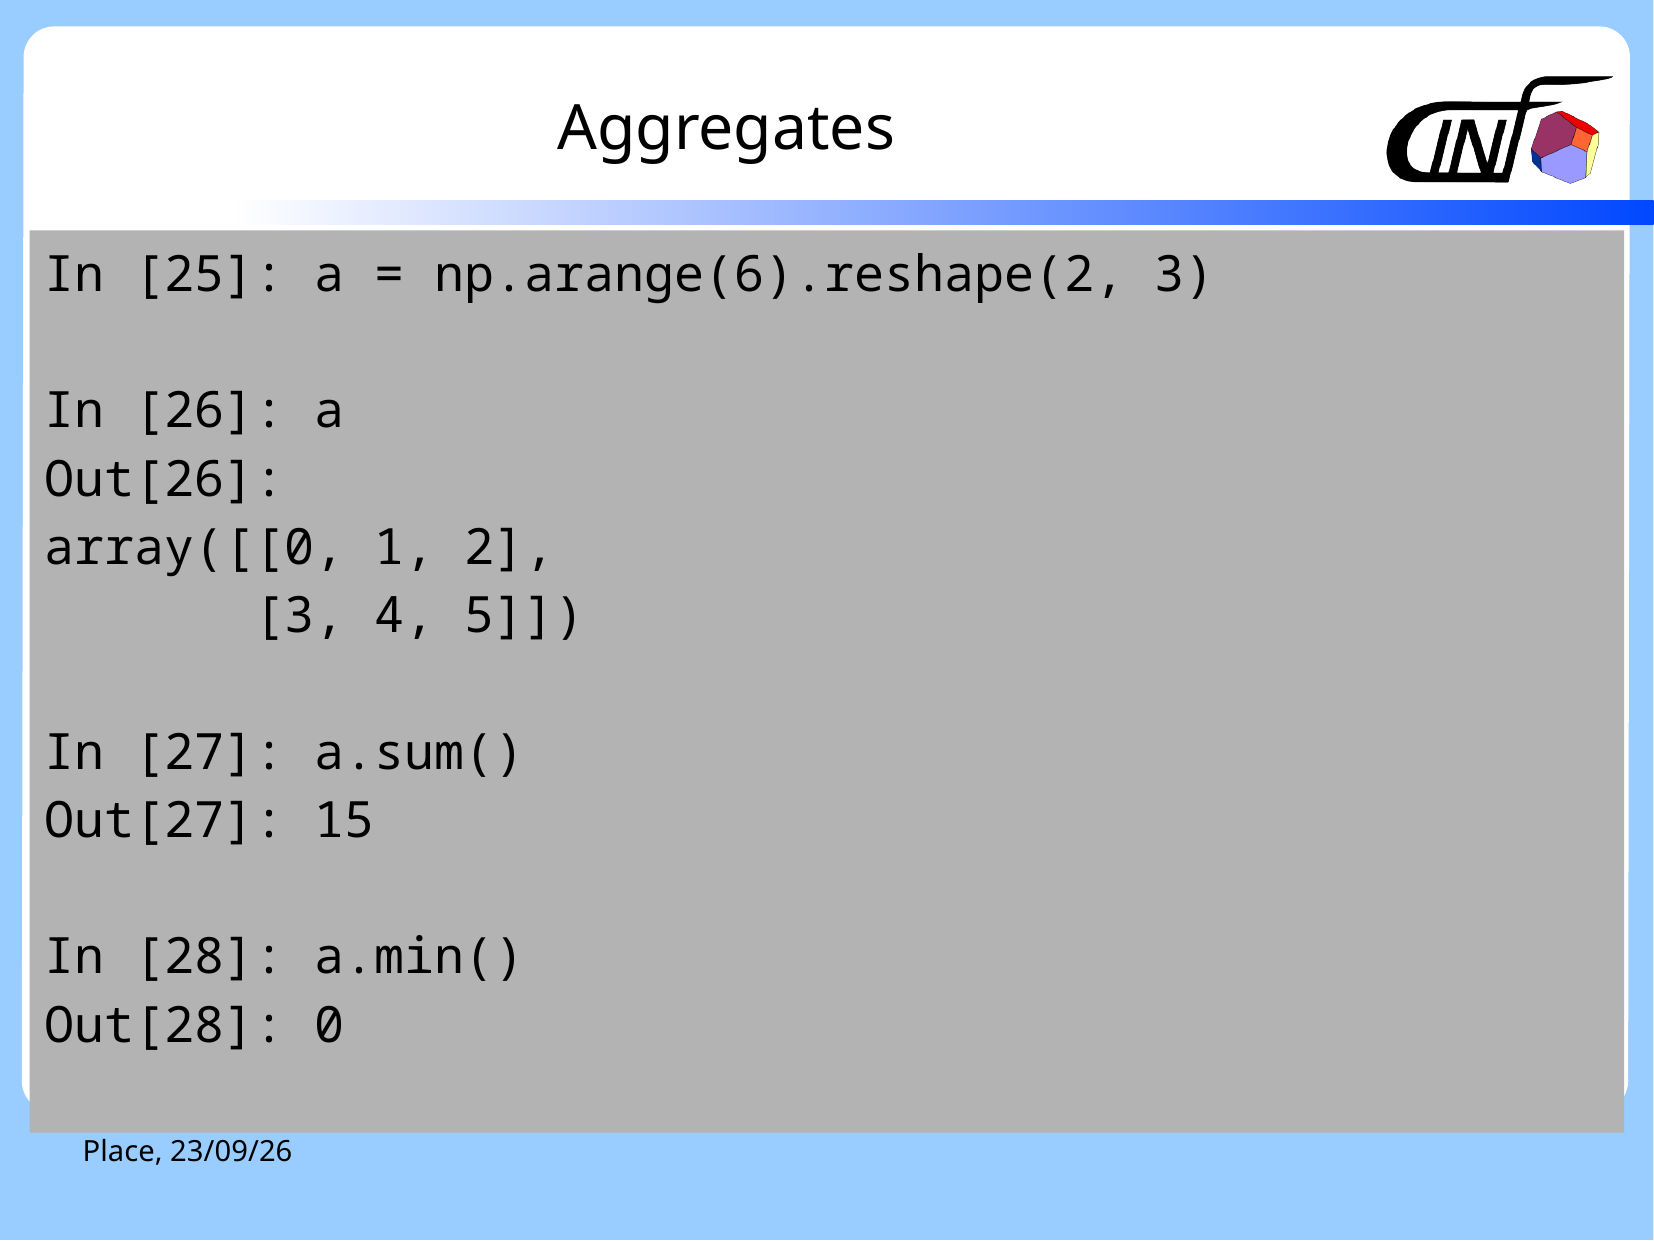

# Aggregates
In [25]: a = np.arange(6).reshape(2, 3)
In [26]: a
Out[26]:
array([[0, 1, 2],
 [3, 4, 5]])
In [27]: a.sum()
Out[27]: 15
In [28]: a.min()
Out[28]: 0